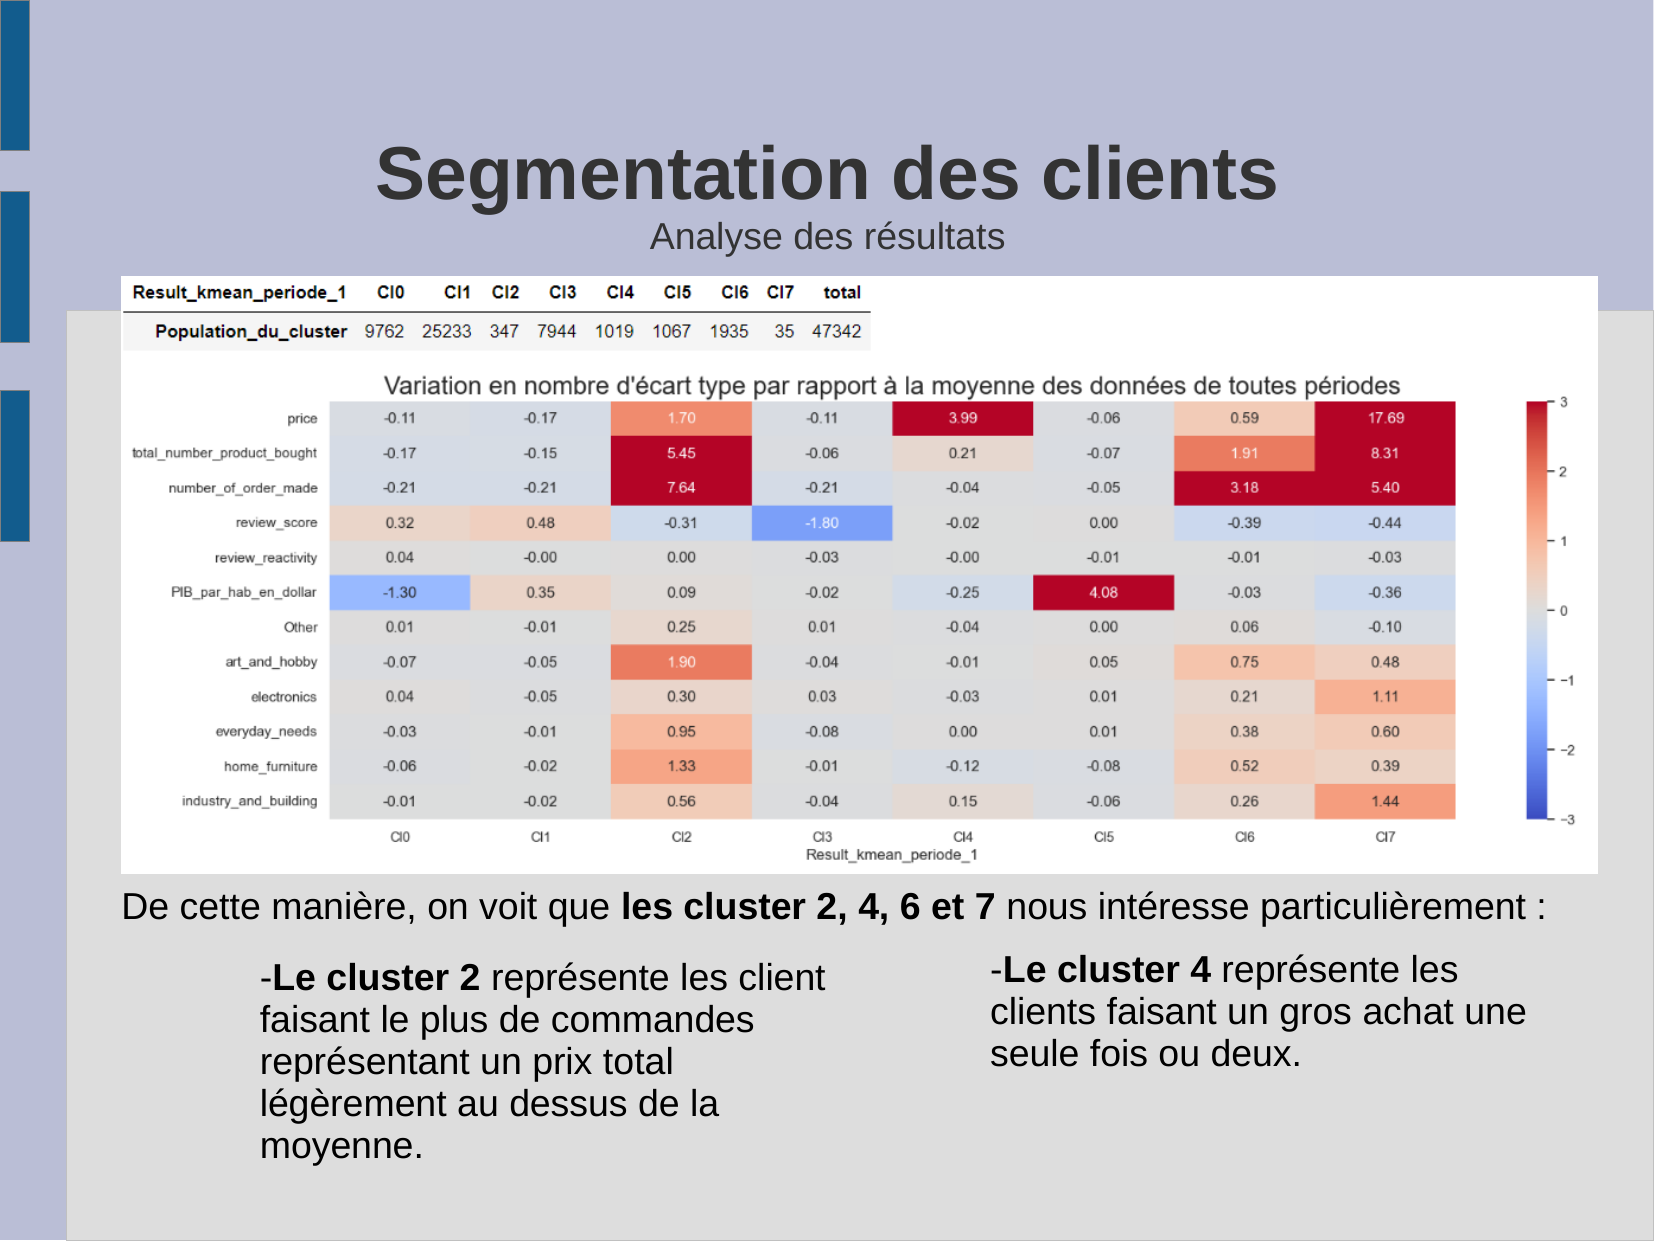

# Segmentation des clients Analyse des résultats
De cette manière, on voit que les cluster 2, 4, 6 et 7 nous intéresse particulièrement :
-Le cluster 4 représente les clients faisant un gros achat une seule fois ou deux.
-Le cluster 2 représente les client faisant le plus de commandes représentant un prix total légèrement au dessus de la moyenne.